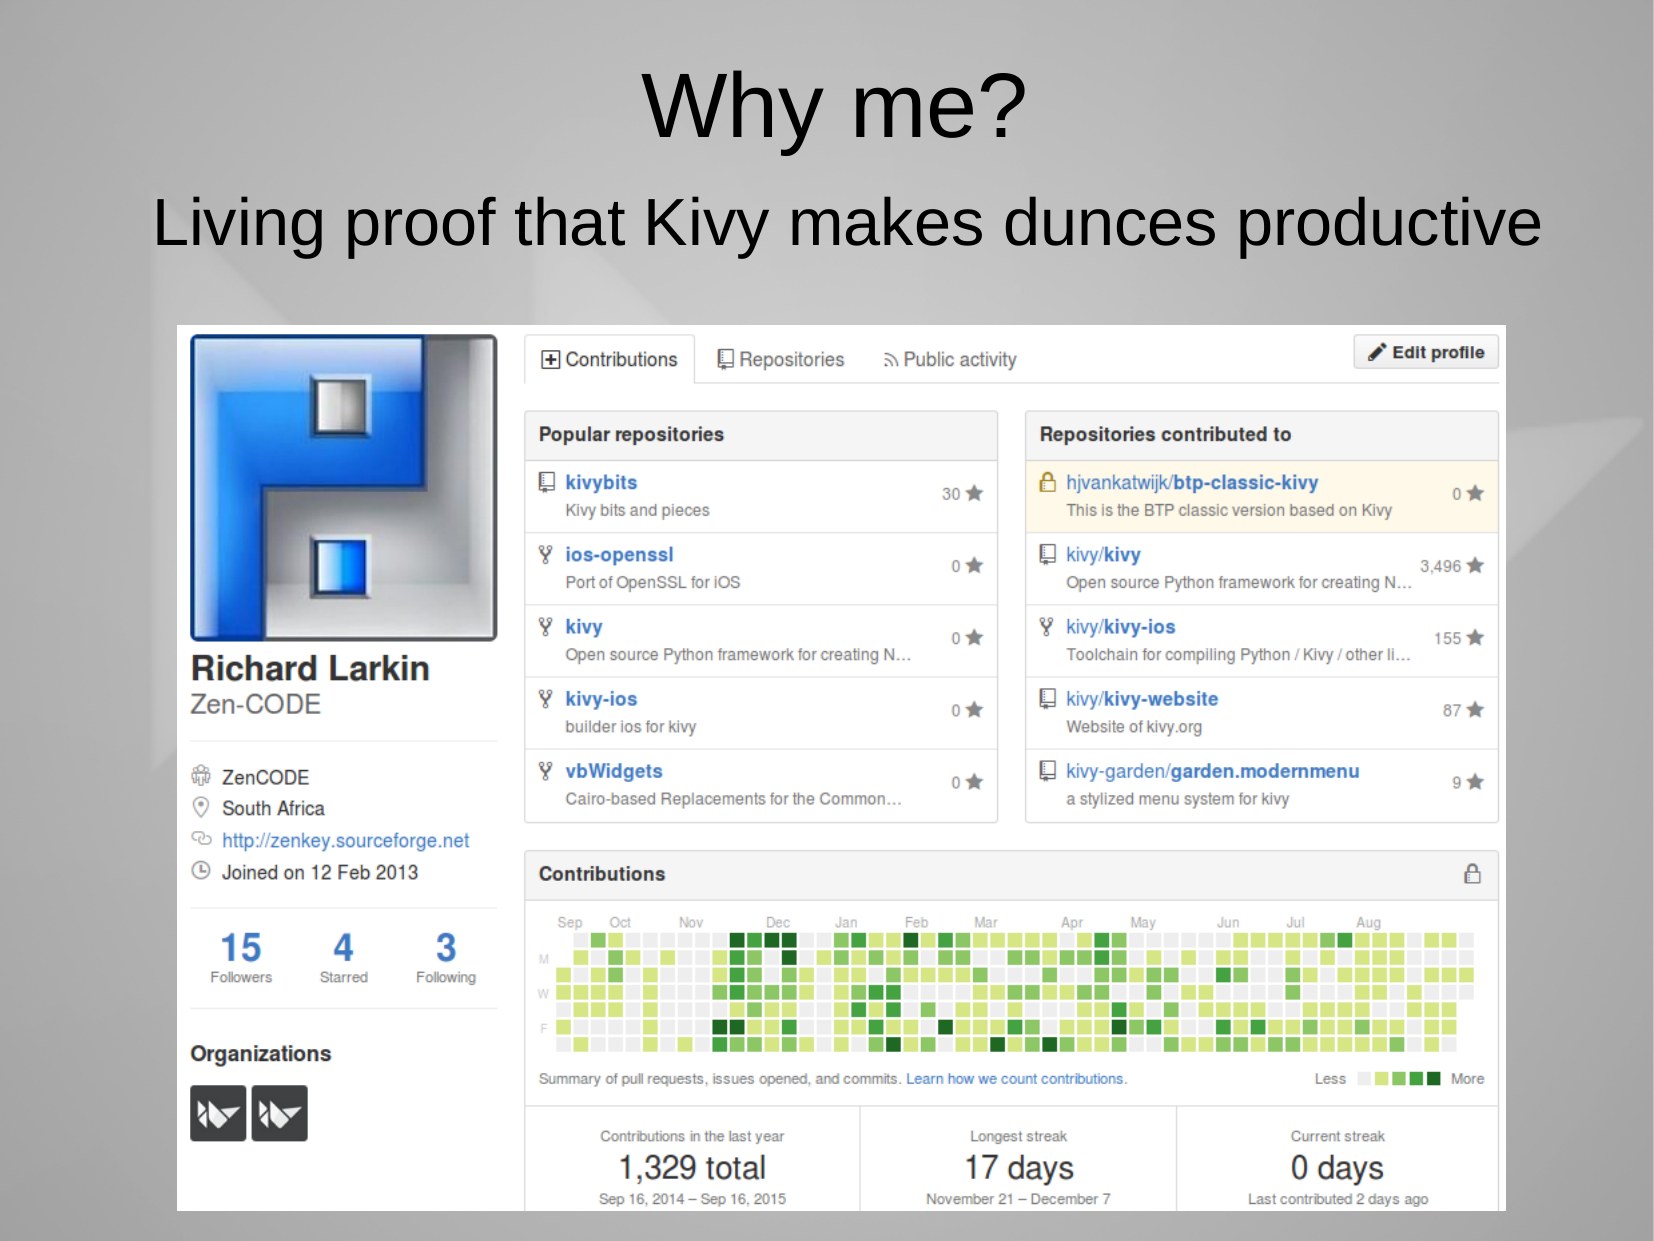

# Why me?
Living proof that Kivy makes dunces productive